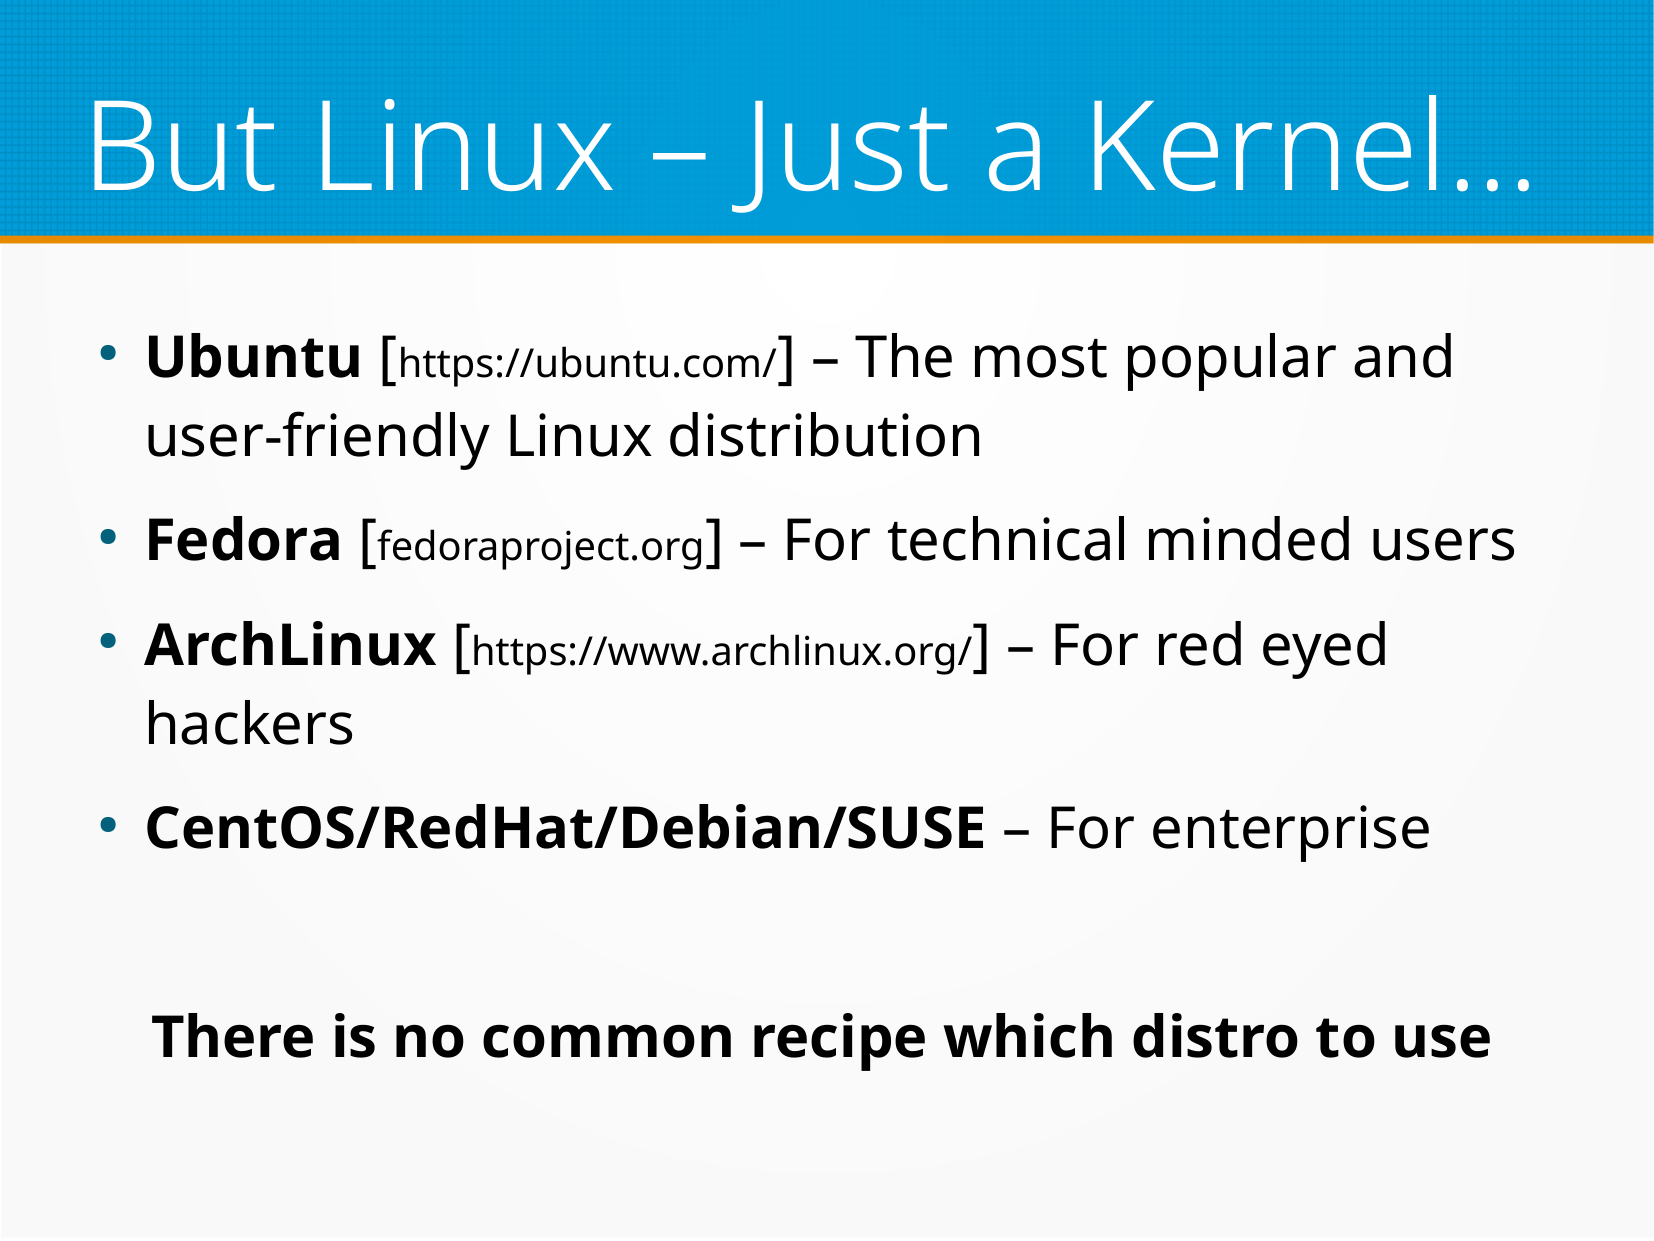

# But Linux – Just a Kernel...
Ubuntu [https://ubuntu.com/] – The most popular and user-friendly Linux distribution
Fedora [fedoraproject.org] – For technical minded users
ArchLinux [https://www.archlinux.org/] – For red eyed hackers
CentOS/RedHat/Debian/SUSE – For enterprise
There is no common recipe which distro to use